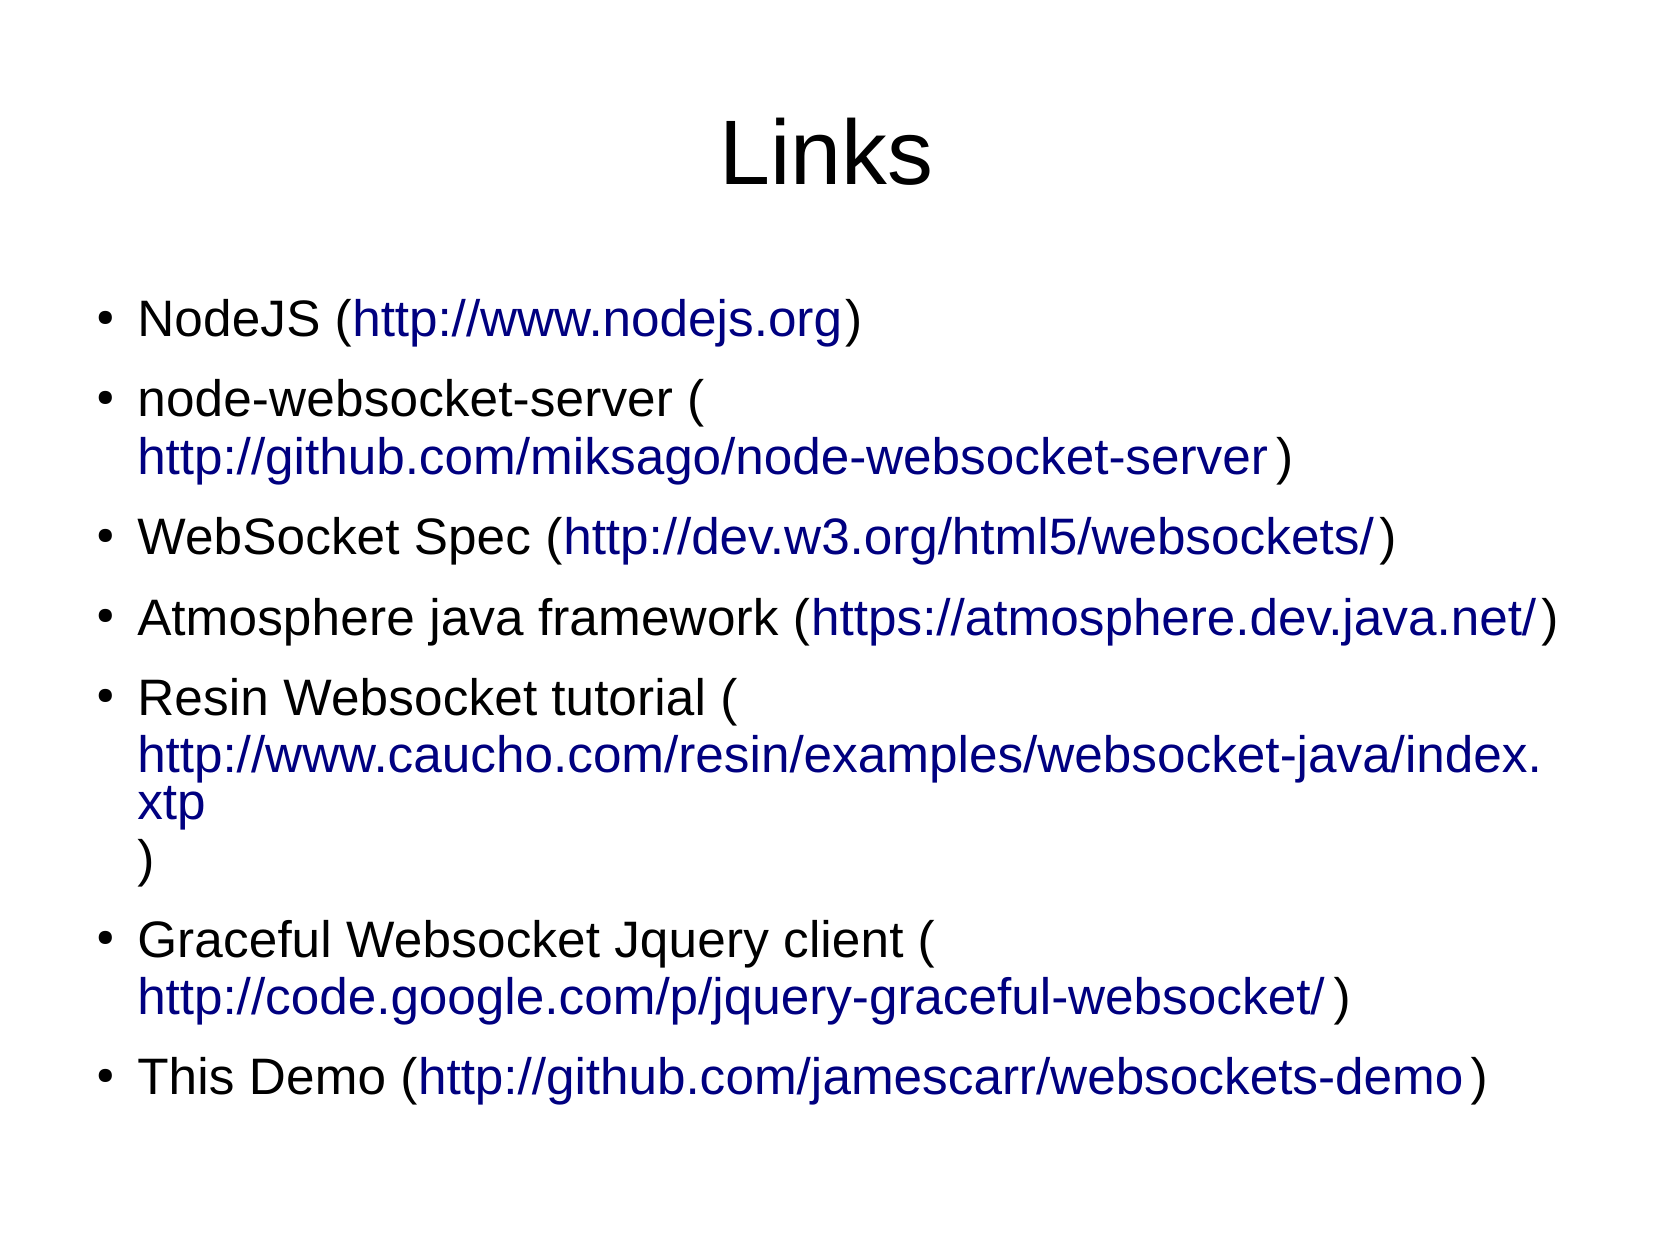

# Links
NodeJS (http://www.nodejs.org)
node-websocket-server (http://github.com/miksago/node-websocket-server)
WebSocket Spec (http://dev.w3.org/html5/websockets/)
Atmosphere java framework (https://atmosphere.dev.java.net/)
Resin Websocket tutorial (http://www.caucho.com/resin/examples/websocket-java/index.xtp)
Graceful Websocket Jquery client (http://code.google.com/p/jquery-graceful-websocket/)
This Demo (http://github.com/jamescarr/websockets-demo)